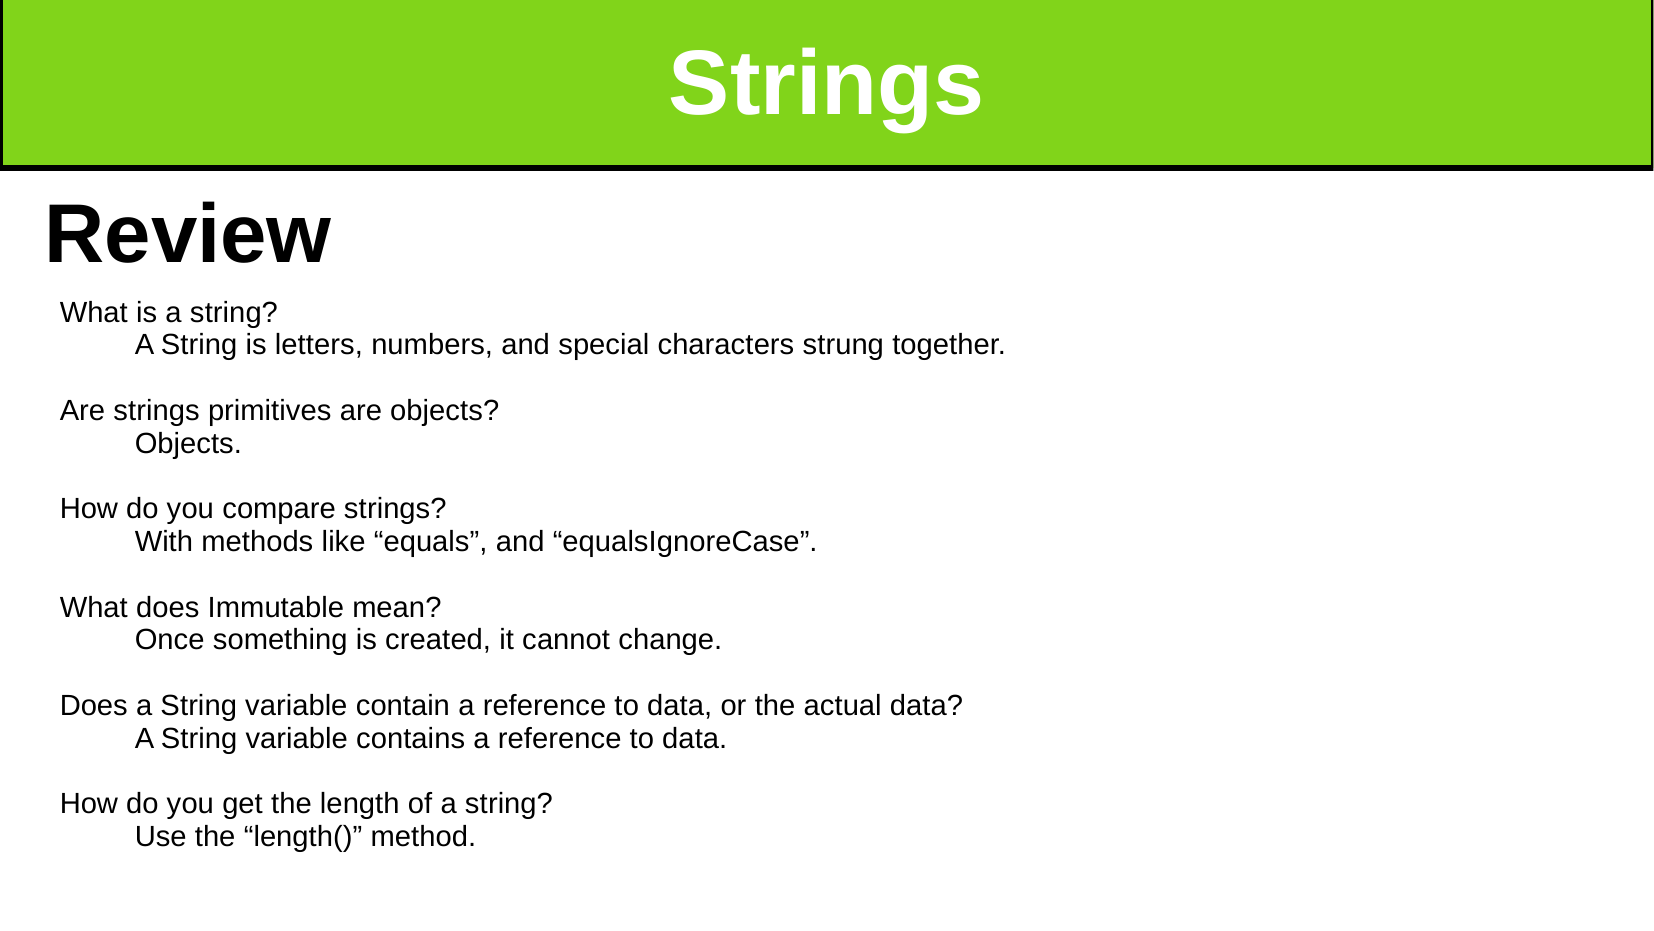

# Strings
Review
What is a string?
	A String is letters, numbers, and special characters strung together.
Are strings primitives are objects?
	Objects.
How do you compare strings?
	With methods like “equals”, and “equalsIgnoreCase”.
What does Immutable mean?
	Once something is created, it cannot change.
Does a String variable contain a reference to data, or the actual data?
	A String variable contains a reference to data.
How do you get the length of a string?
	Use the “length()” method.